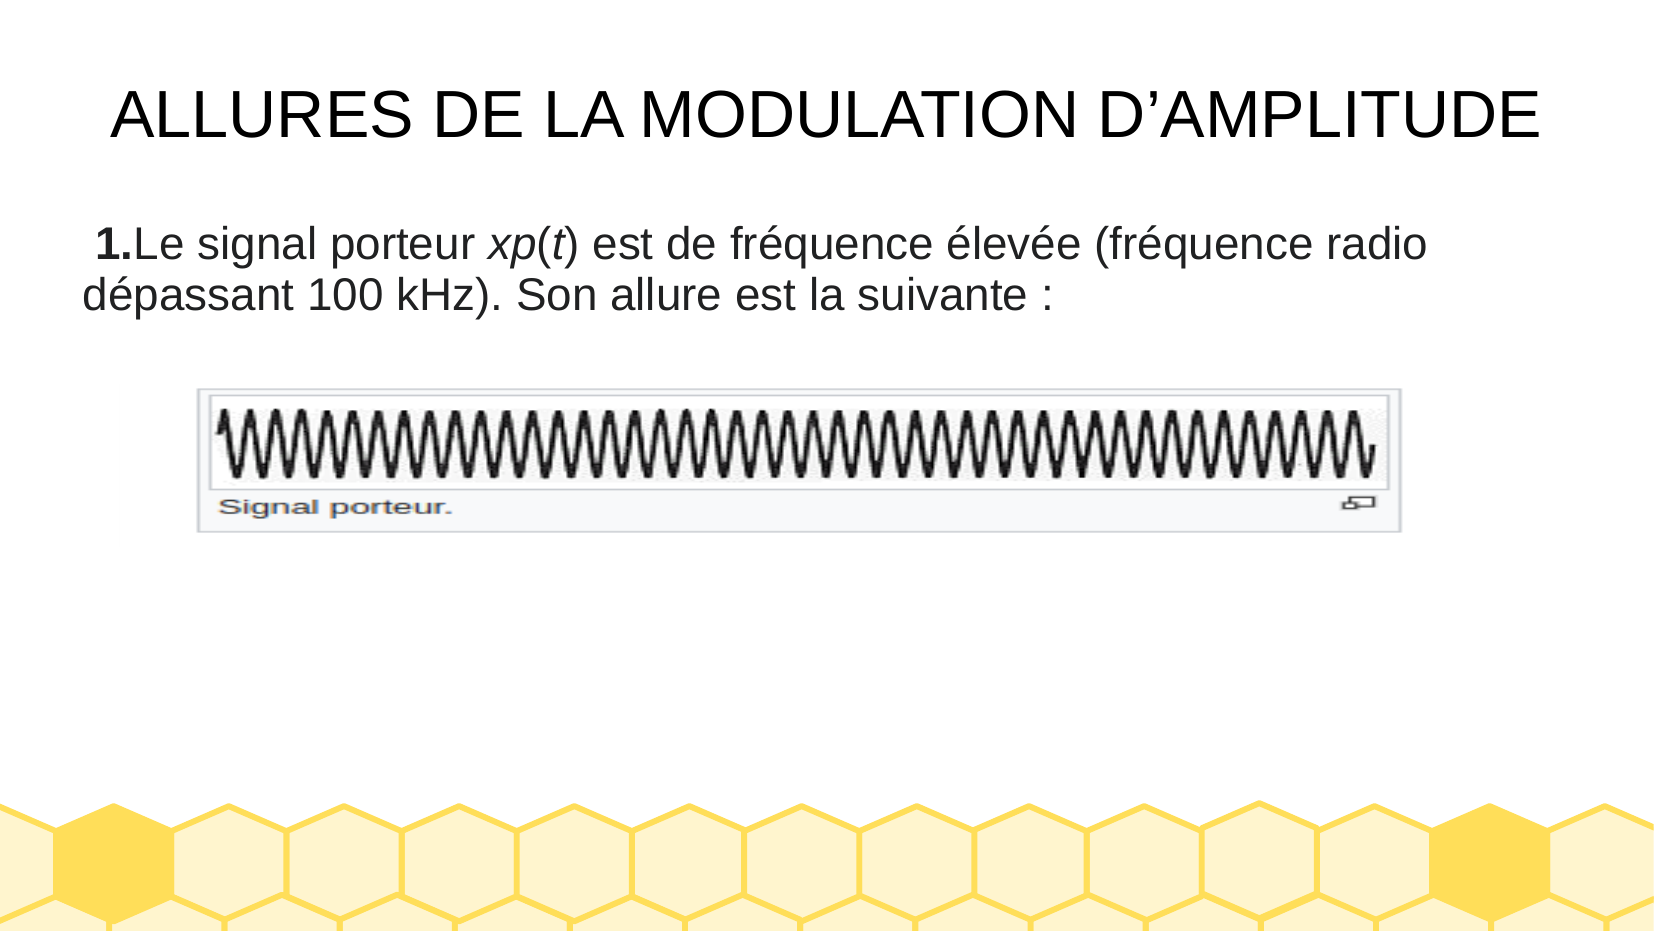

# ALLURES DE LA MODULATION D’AMPLITUDE
 1.Le signal porteur xp(t) est de fréquence élevée (fréquence radio dépassant 100 kHz). Son allure est la suivante :